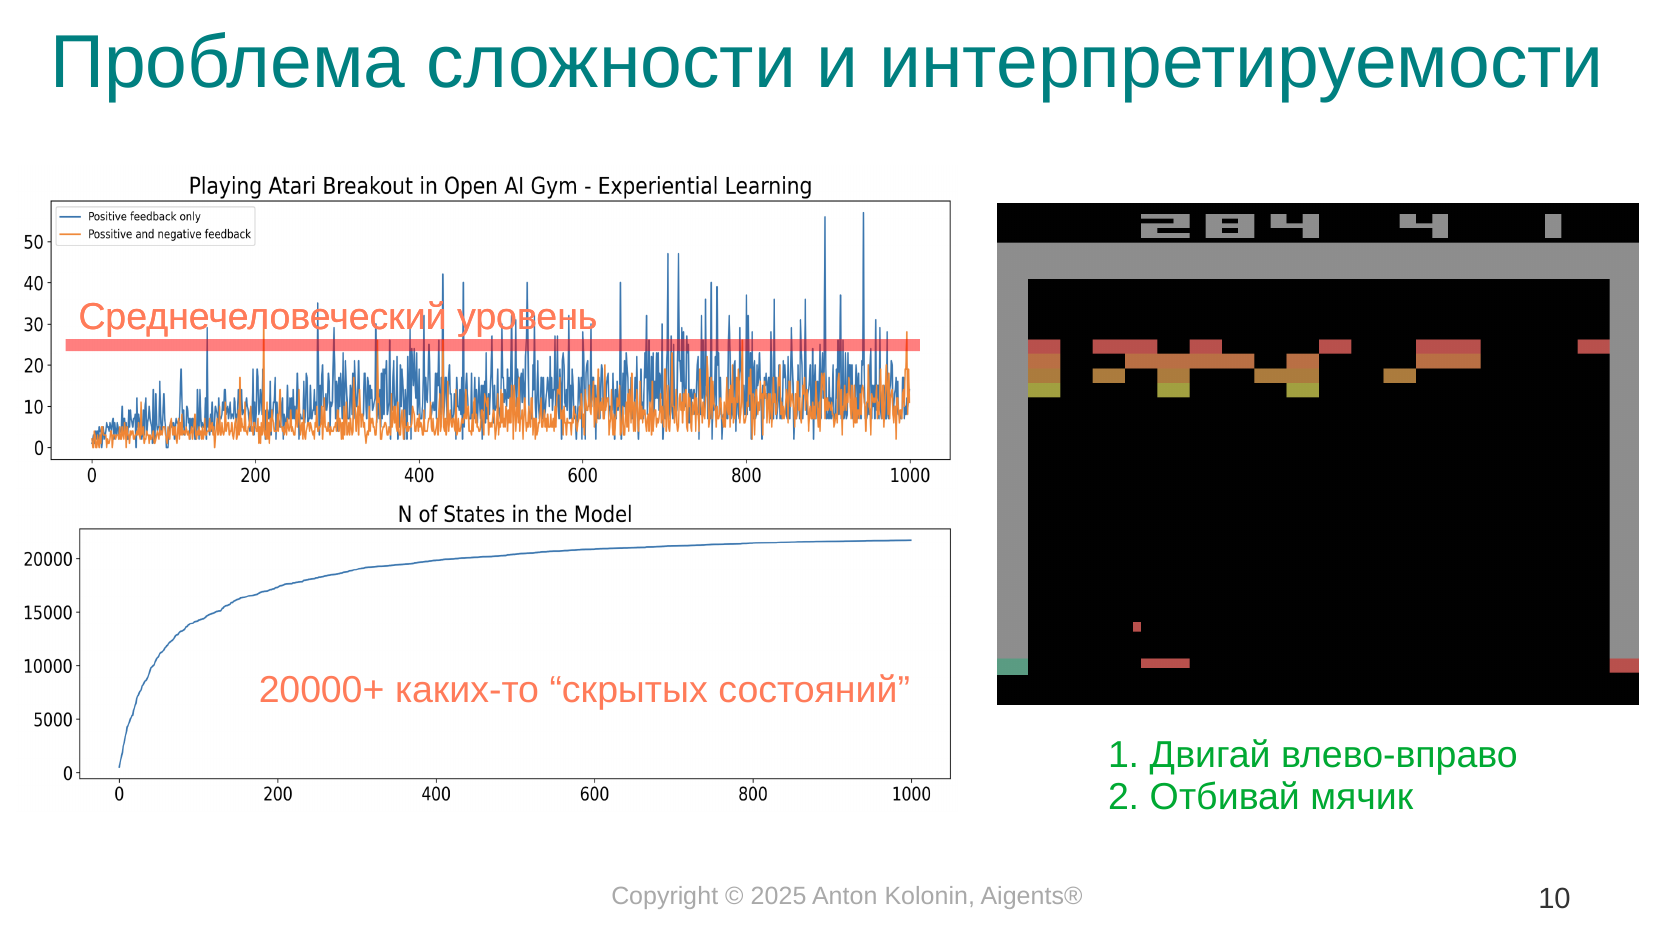

Проблема сложности и интерпретируемости
Среднечеловеческий уровень
Среднечеловеческий уровень
20000+ каких-то “скрытых состояний”
1. Двигай влево-вправо
2. Отбивай мячик
Copyright © 2025 Anton Kolonin, Aigents®
10